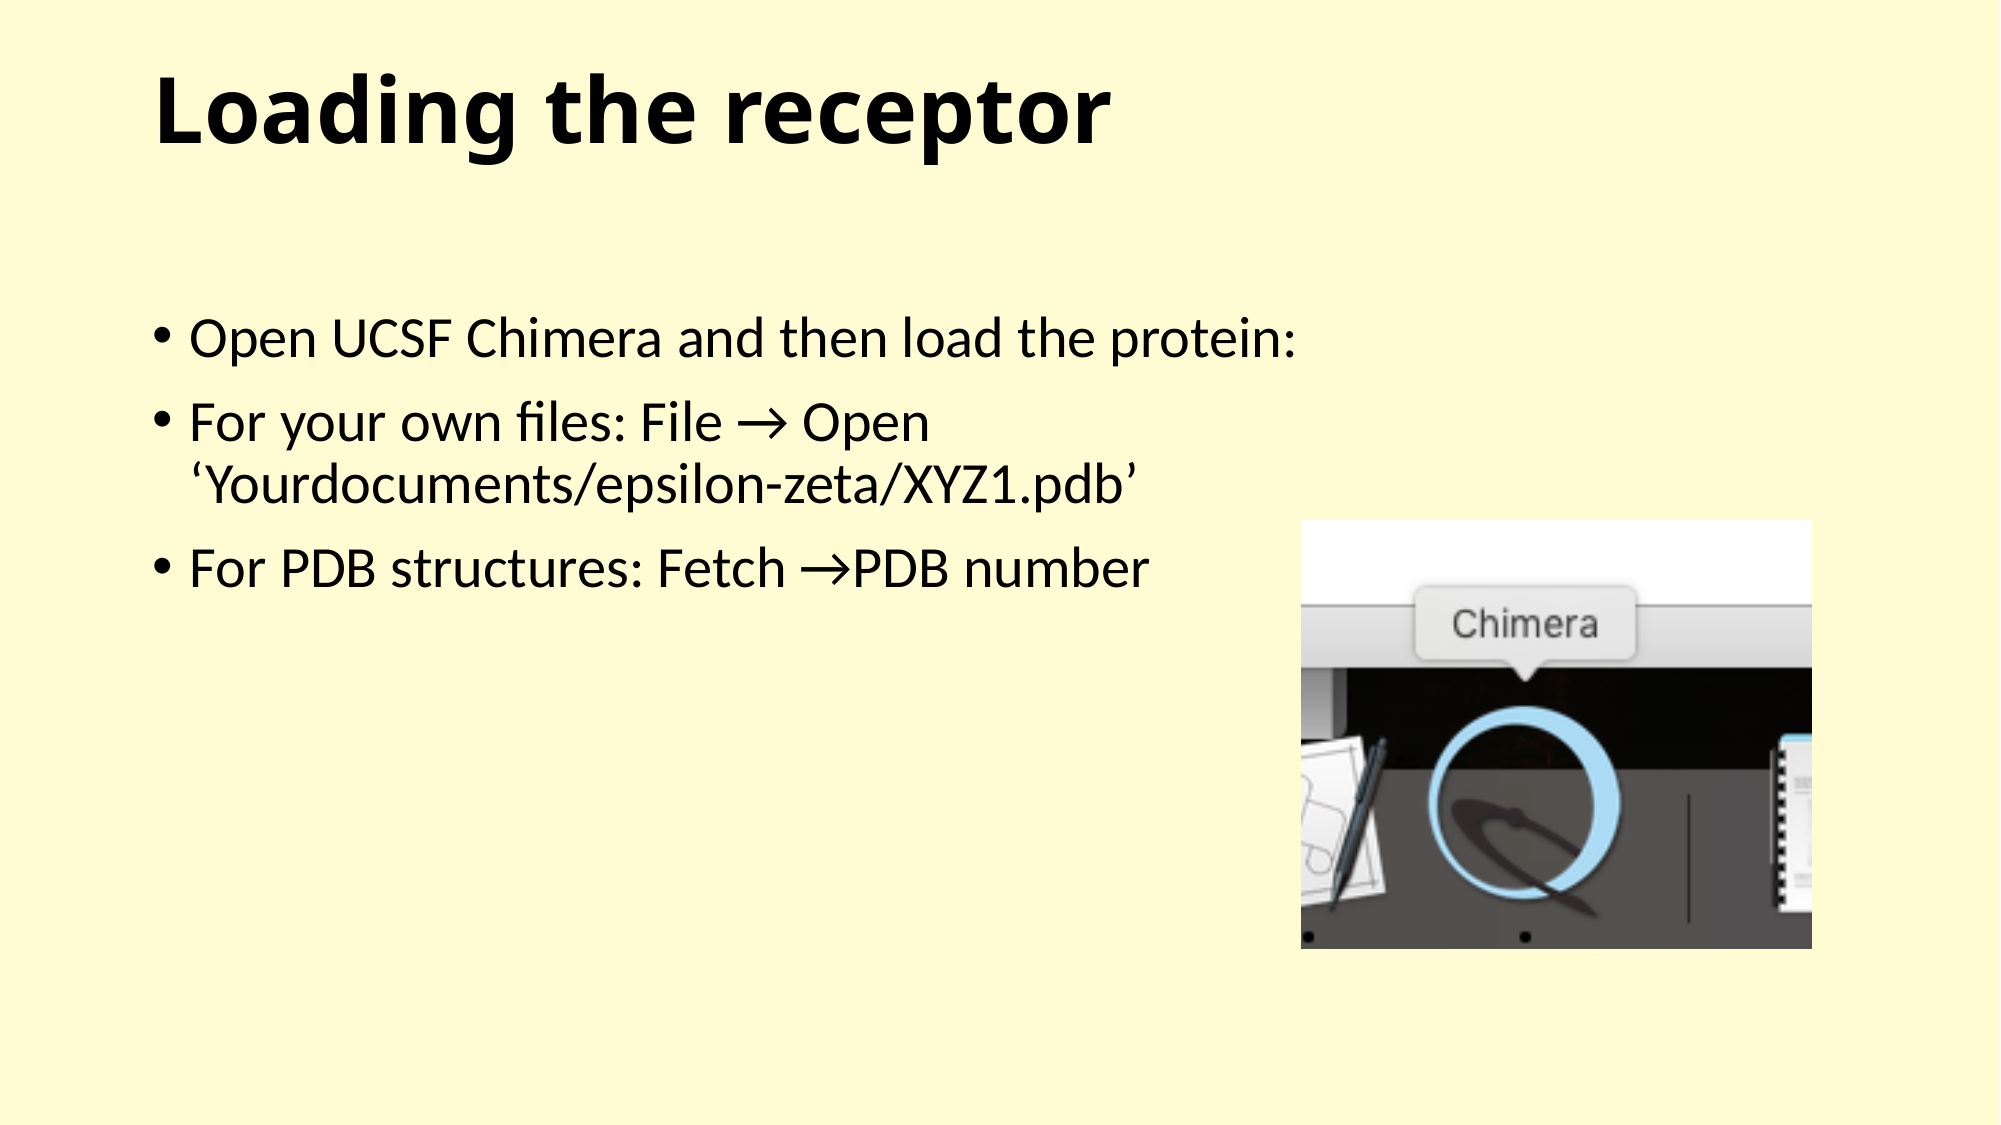

# Loading the receptor
Open UCSF Chimera and then load the protein:
For your own files: File → Open ‘Yourdocuments/epsilon-zeta/XYZ1.pdb’
For PDB structures: Fetch →PDB number